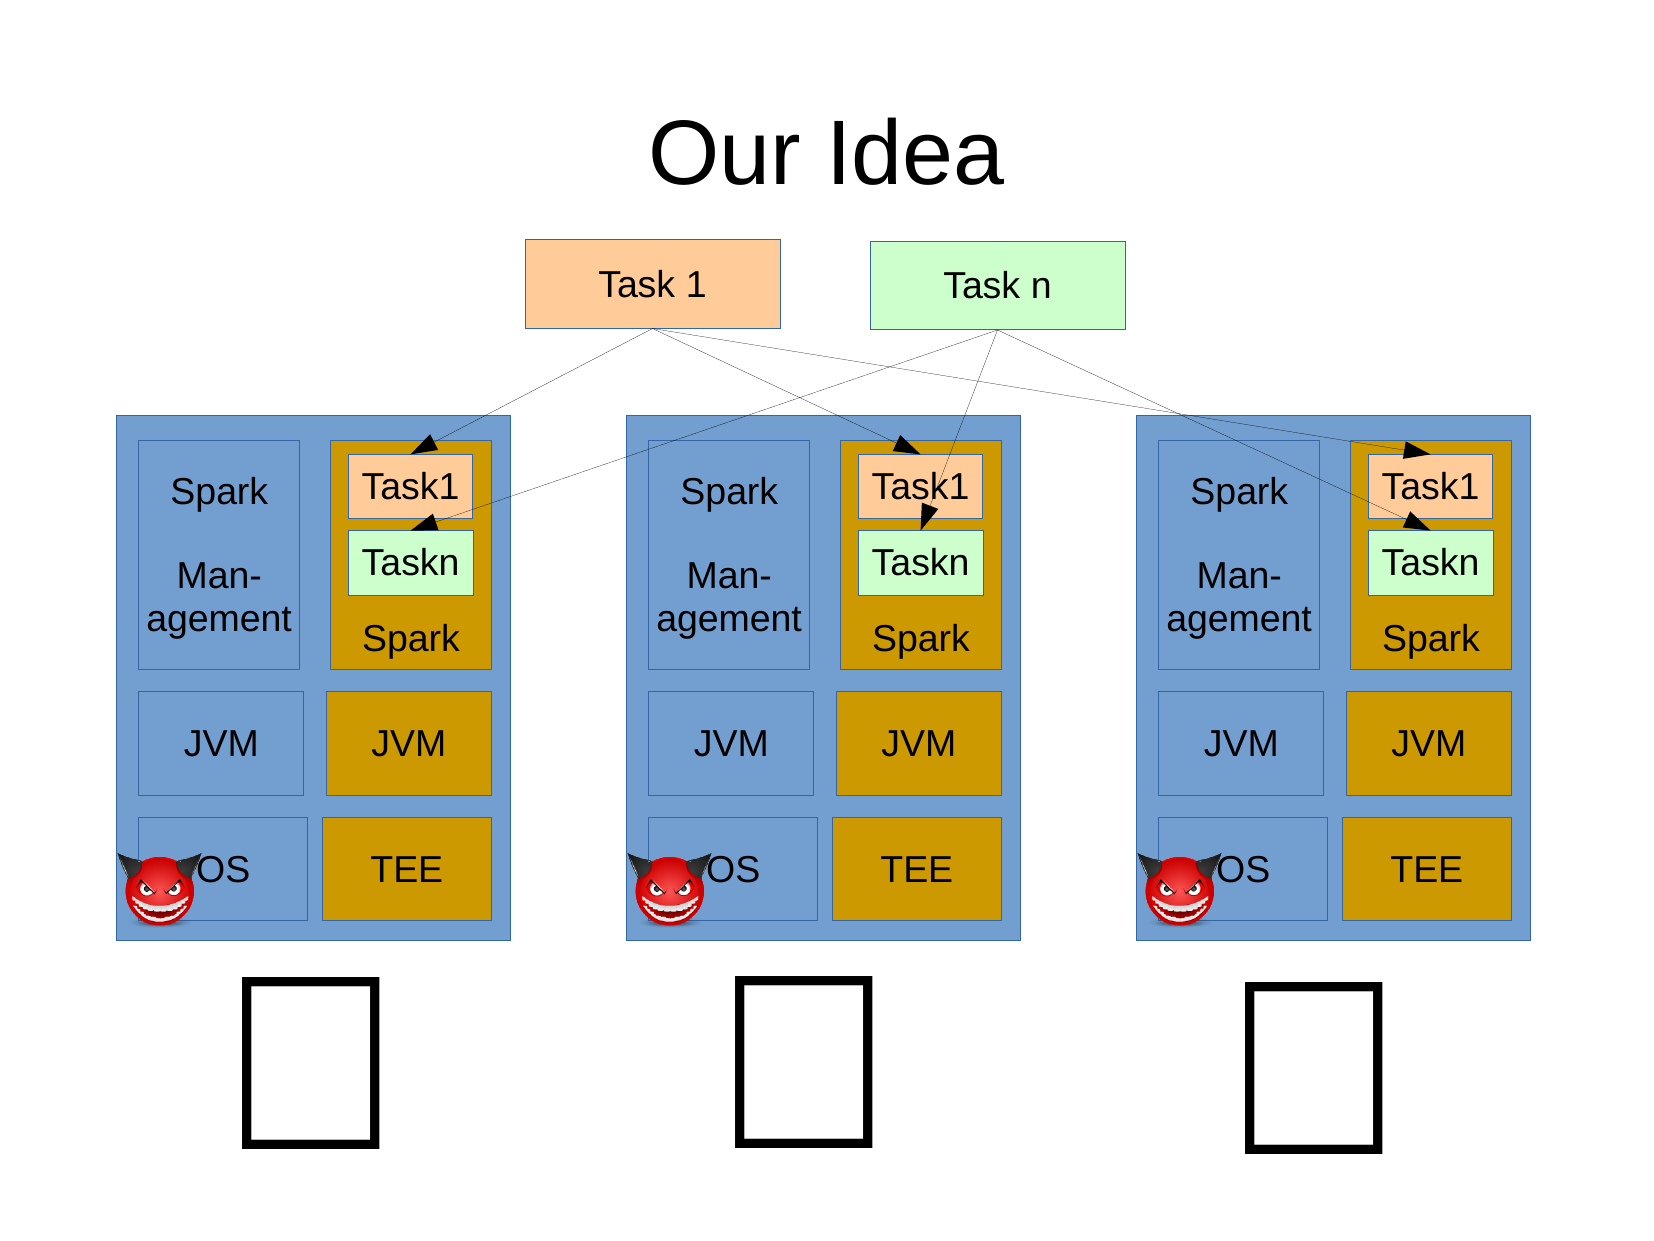

# Our Idea
Task 1
Task n
Spark
Spark
Man-
agement
Spark
Spark
Spark
Man-
agement
Spark
Spark
Spark
Man-
agement
Spark
Taskn
Taskn
Taskn
Task1
Task1
Task1
Taskn
Taskn
Taskn
JVM
JVM
JVM
JVM
JVM
JVM
OS
OS
TEE
TEE
OS
OS
TEE
TEE
OS
OS
TEE
TEE


